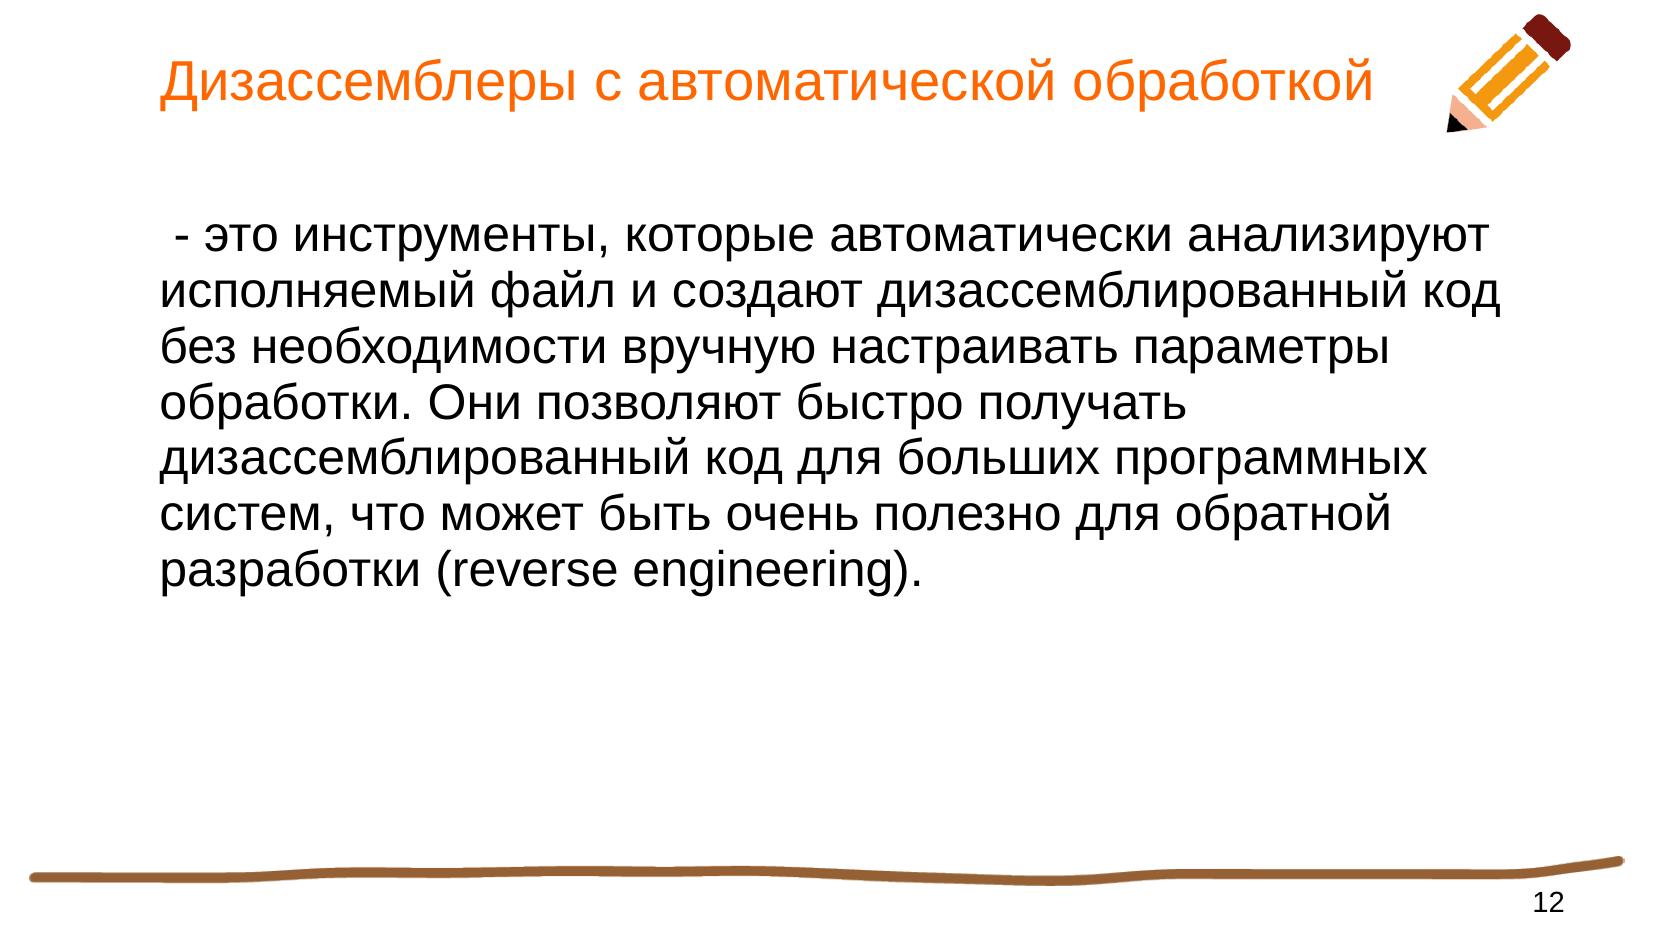

# Дизассемблеры с автоматической обработкой
 - это инструменты, которые автоматически анализируют исполняемый файл и создают дизассемблированный код без необходимости вручную настраивать параметры обработки. Они позволяют быстро получать дизассемблированный код для больших программных систем, что может быть очень полезно для обратной разработки (reverse engineering).
12